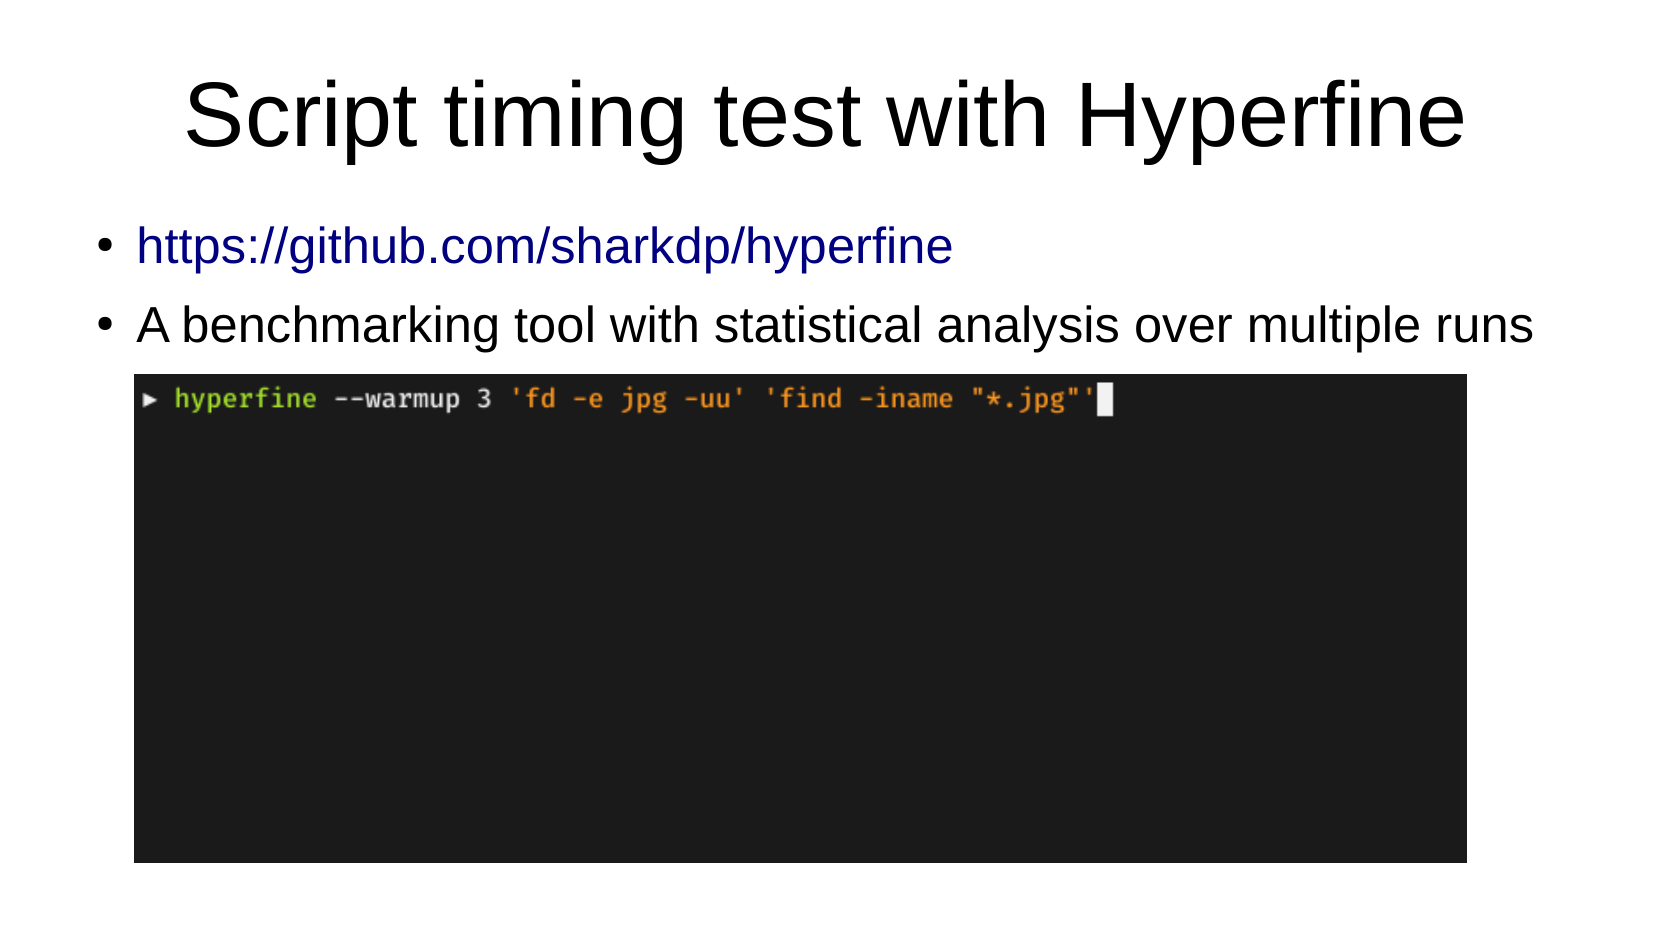

# Script timing test with Hyperfine
https://github.com/sharkdp/hyperfine
A benchmarking tool with statistical analysis over multiple runs